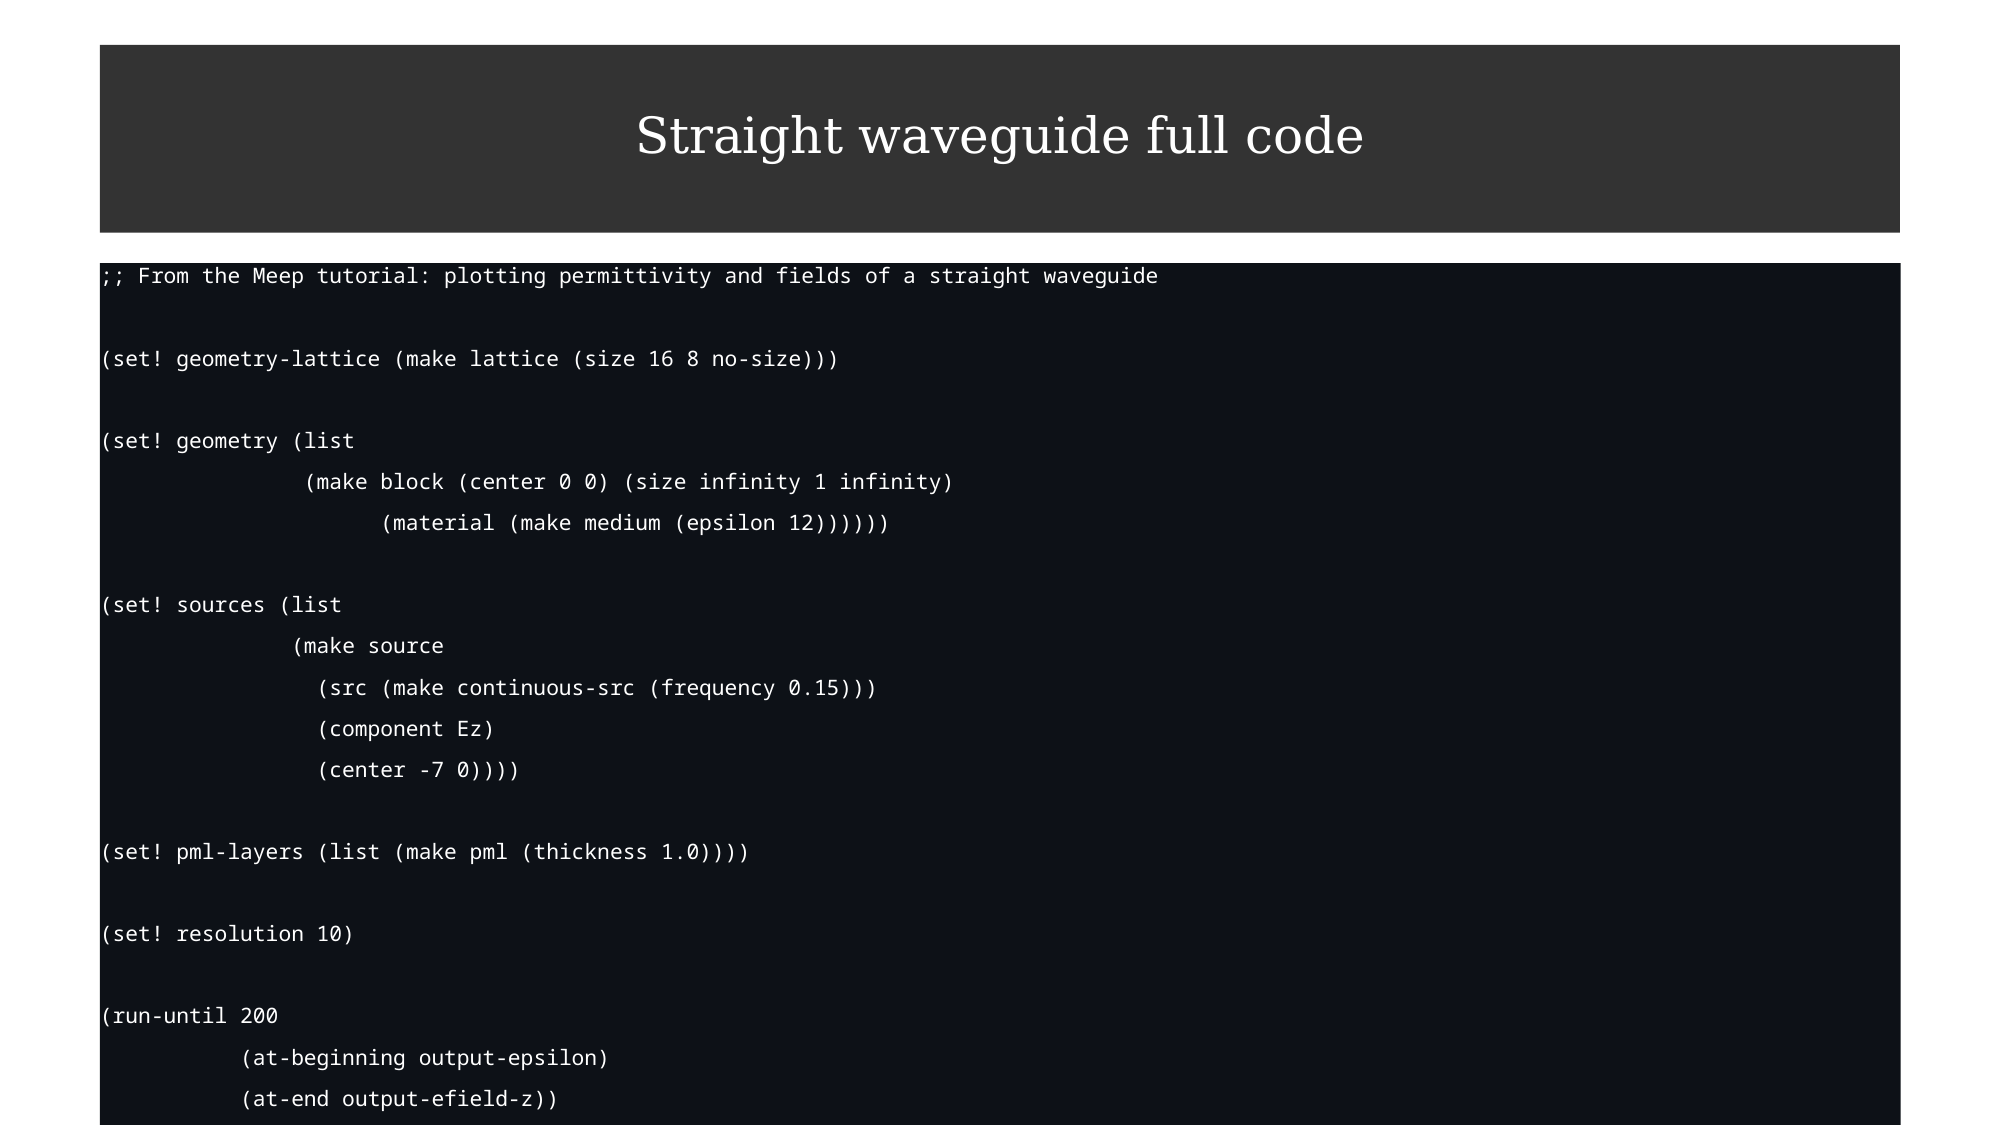

# Straight waveguide full code
;; From the Meep tutorial: plotting permittivity and fields of a straight waveguide
(set! geometry-lattice (make lattice (size 16 8 no-size)))
(set! geometry (list
 (make block (center 0 0) (size infinity 1 infinity)
 (material (make medium (epsilon 12))))))
(set! sources (list
 (make source
 (src (make continuous-src (frequency 0.15)))
 (component Ez)
 (center -7 0))))
(set! pml-layers (list (make pml (thickness 1.0))))
(set! resolution 10)
(run-until 200
 (at-beginning output-epsilon)
 (at-end output-efield-z))